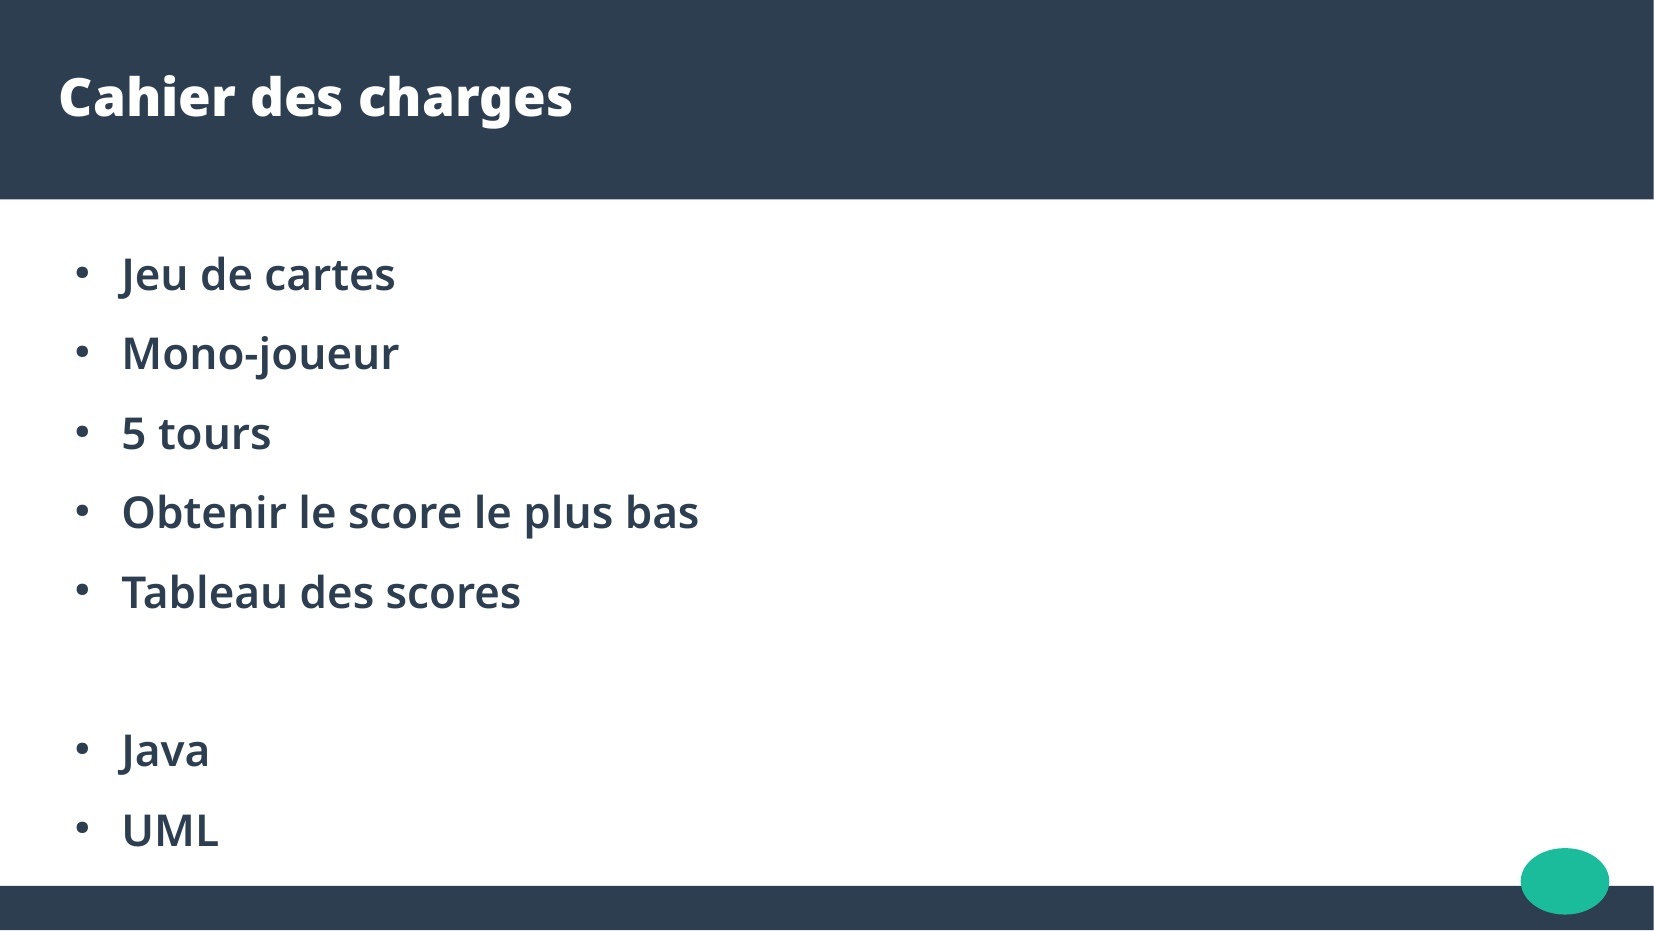

# Cahier des charges
Jeu de cartes
Mono-joueur
5 tours
Obtenir le score le plus bas
Tableau des scores
Java
UML